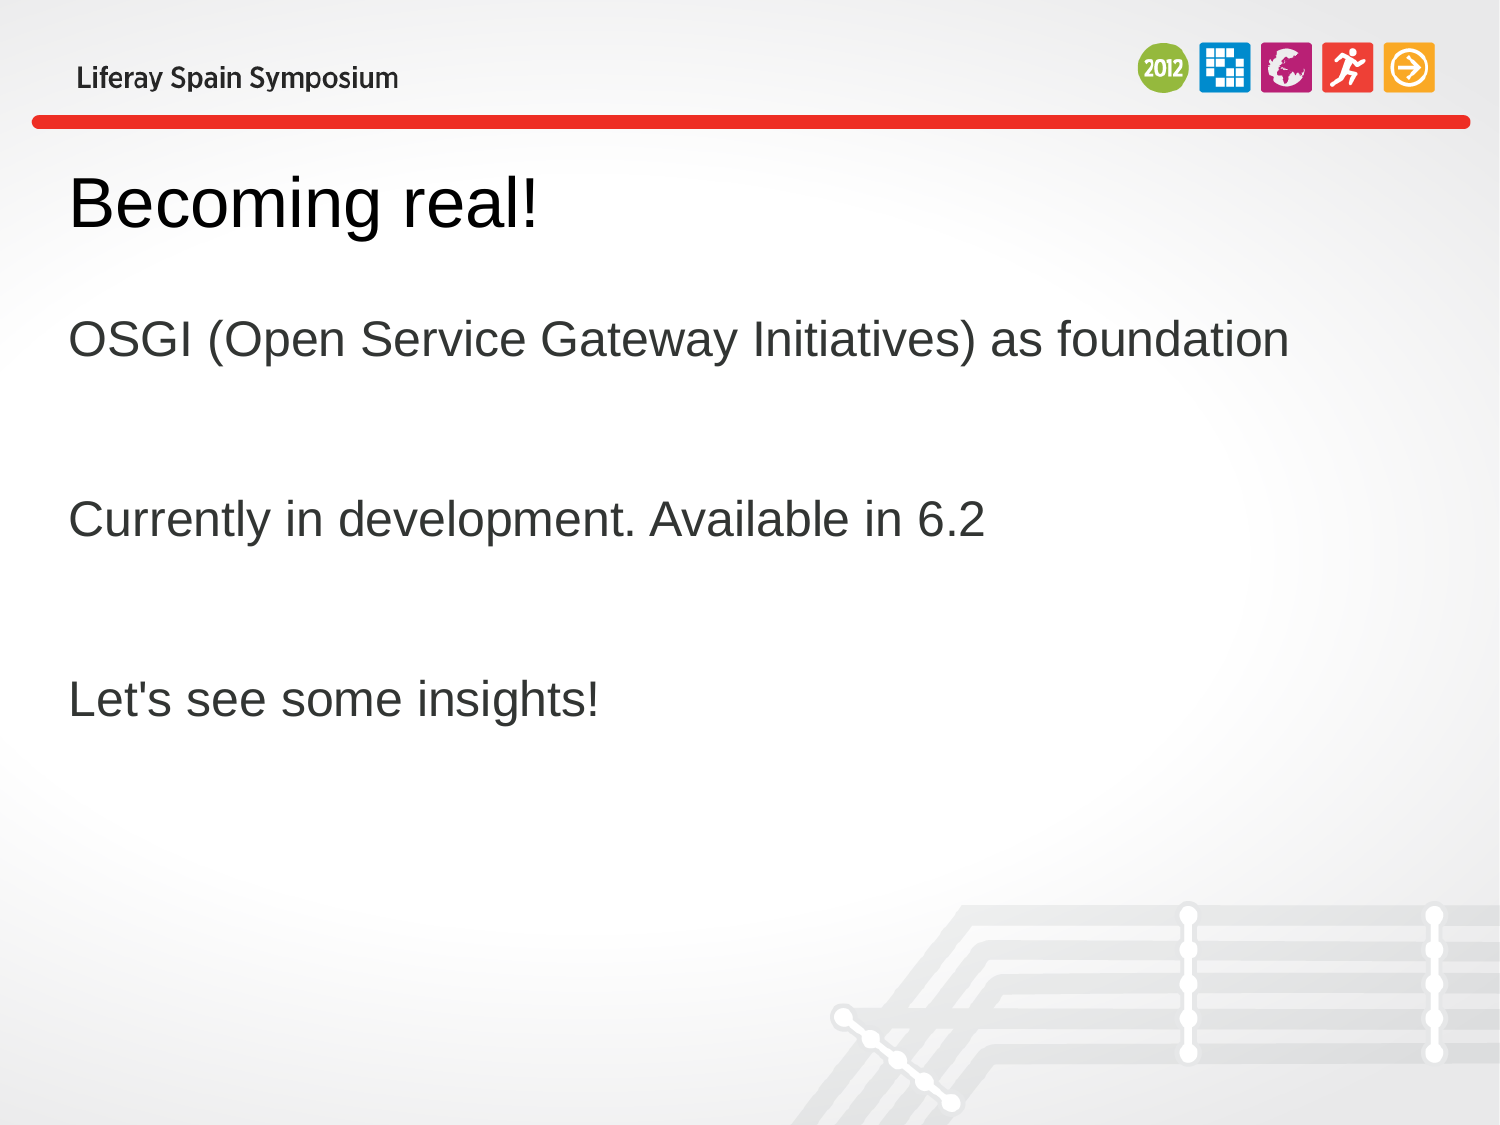

# Becoming real!
OSGI (Open Service Gateway Initiatives) as foundation
Currently in development. Available in 6.2
Let's see some insights!